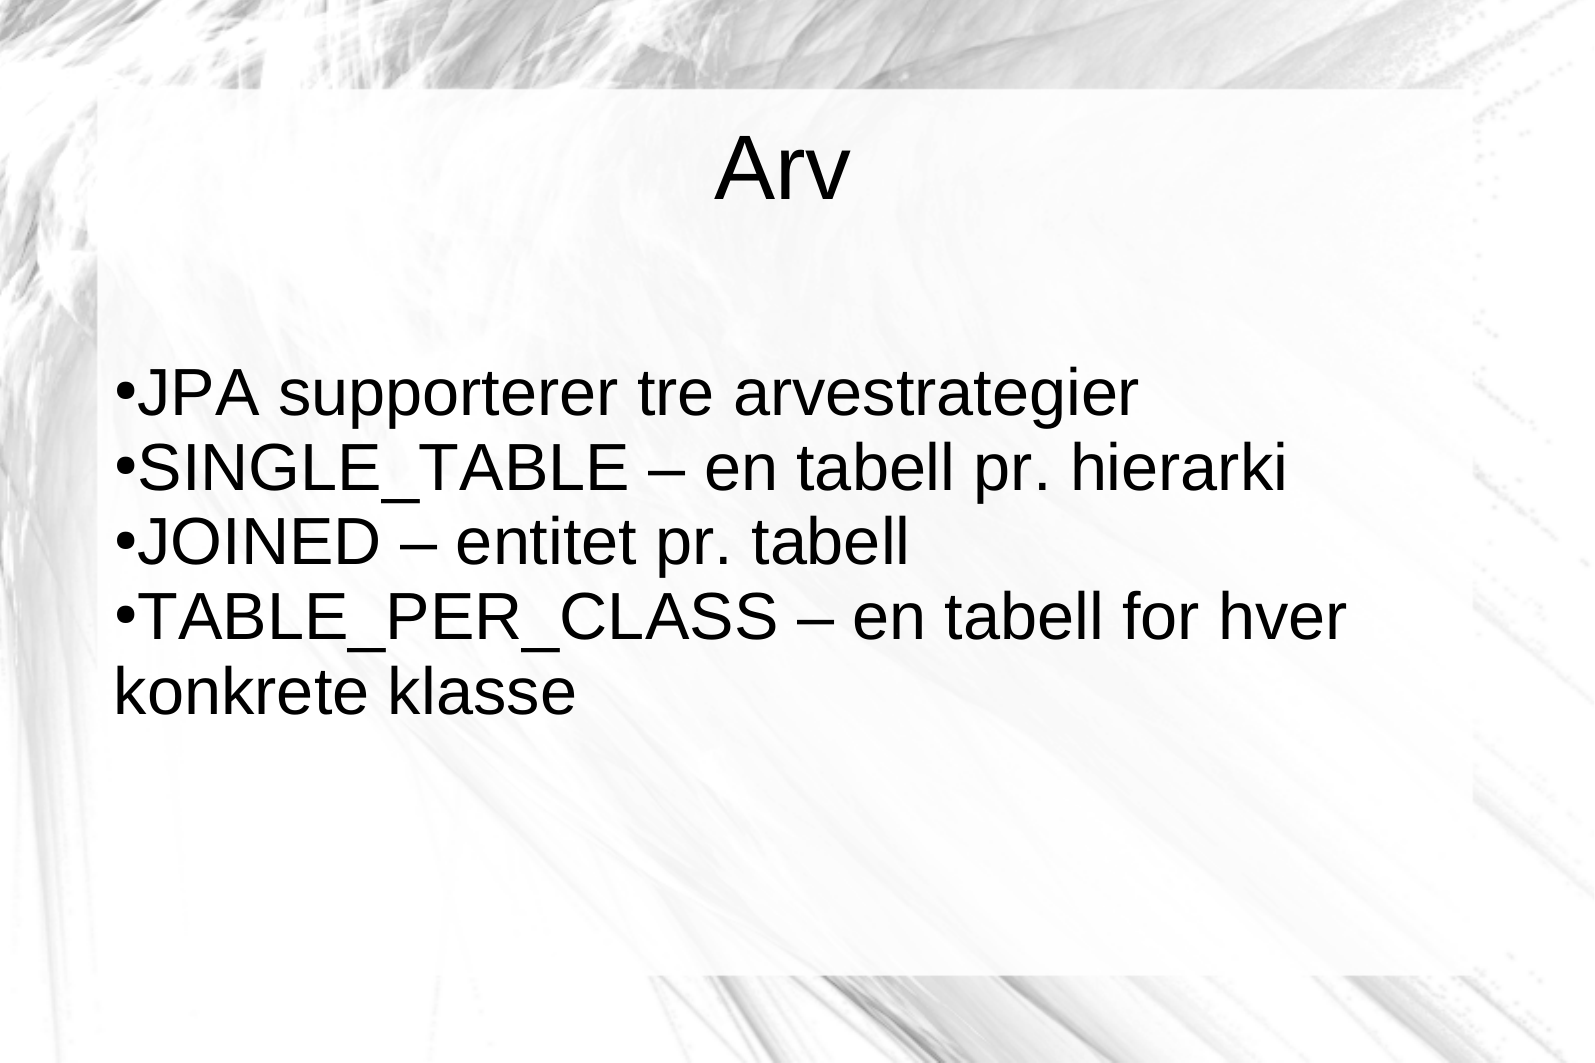

# Arv
JPA supporterer tre arvestrategier
SINGLE_TABLE – en tabell pr. hierarki
JOINED – entitet pr. tabell
TABLE_PER_CLASS – en tabell for hver konkrete klasse